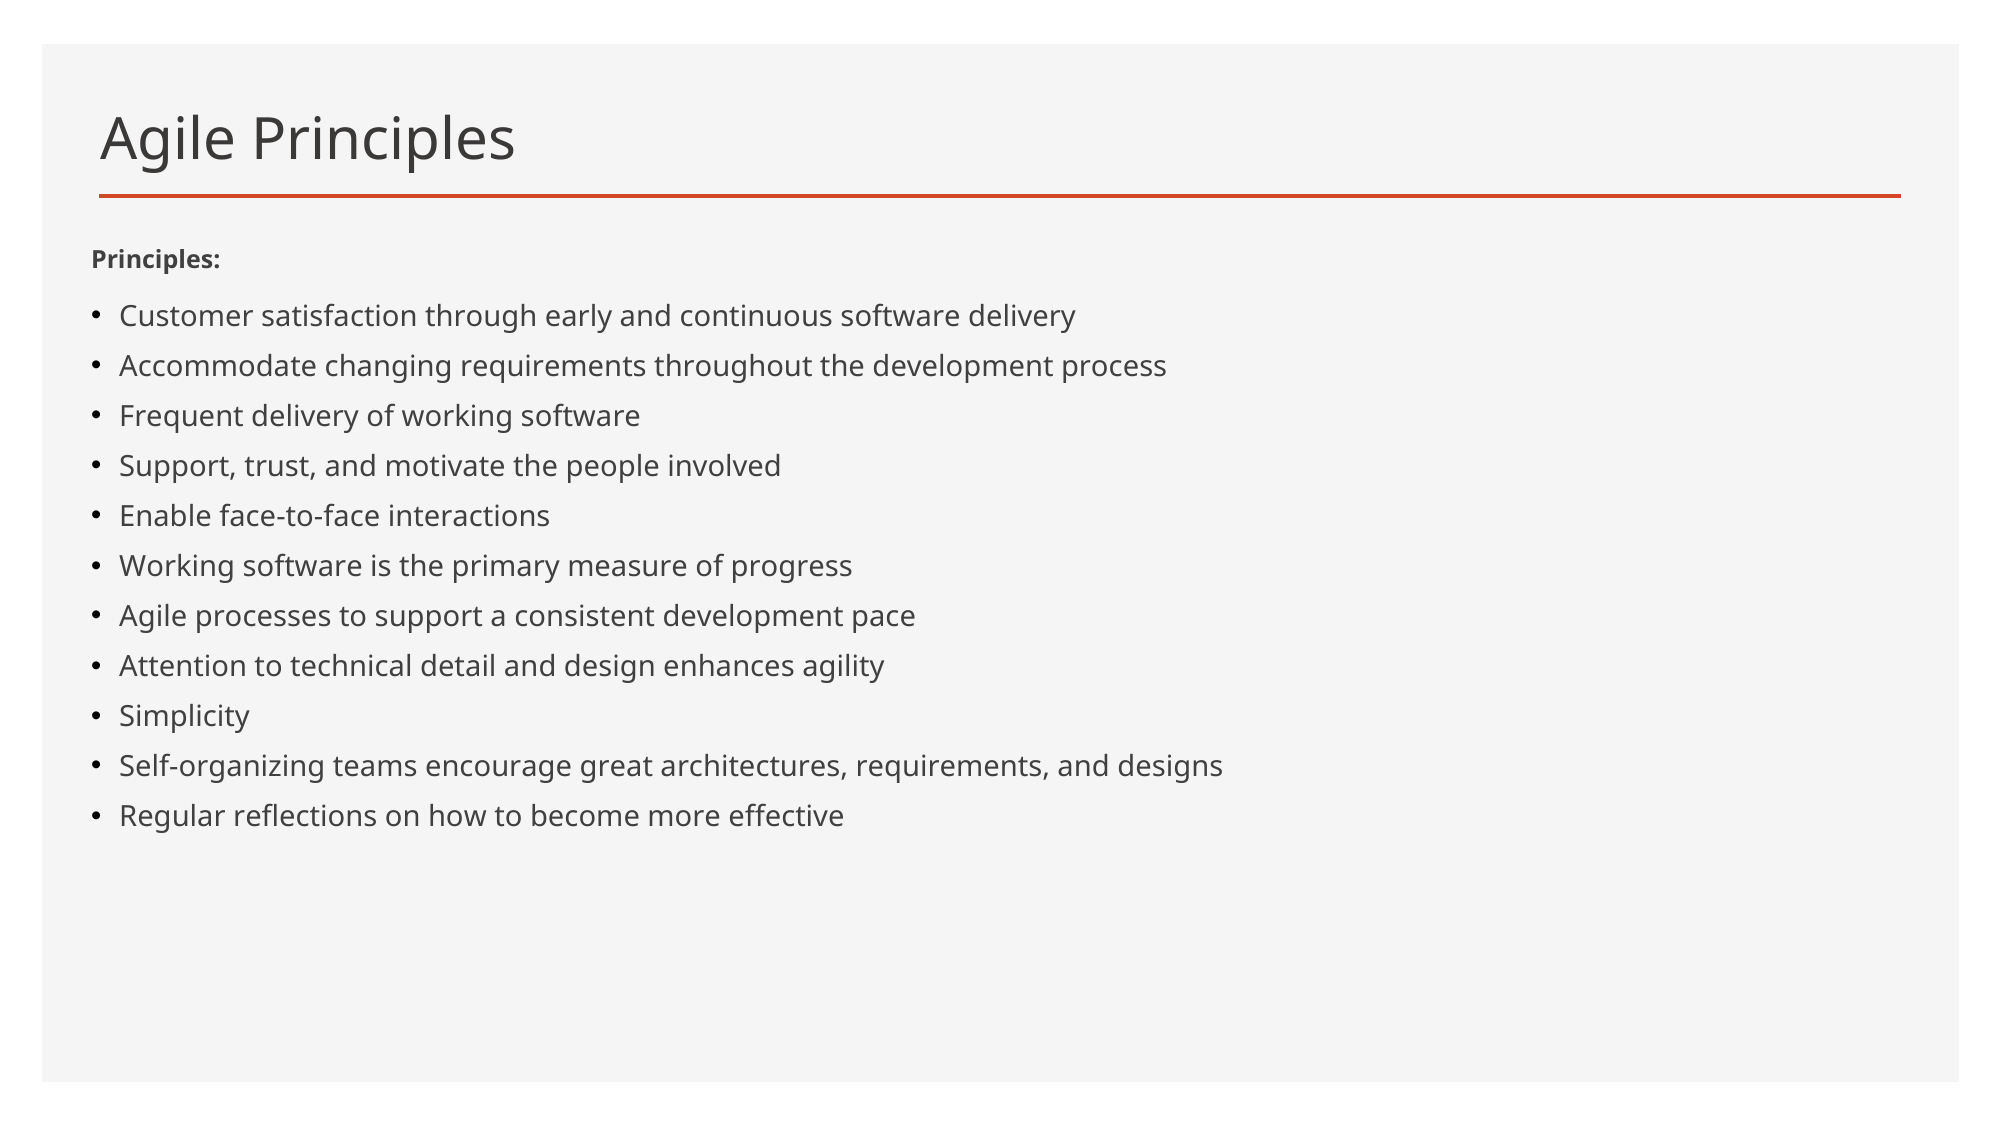

# Agile Principles
Principles:
Customer satisfaction through early and continuous software delivery
Accommodate changing requirements throughout the development process
Frequent delivery of working software
Support, trust, and motivate the people involved
Enable face-to-face interactions
Working software is the primary measure of progress
Agile processes to support a consistent development pace
Attention to technical detail and design enhances agility
Simplicity
Self-organizing teams encourage great architectures, requirements, and designs
Regular reflections on how to become more effective